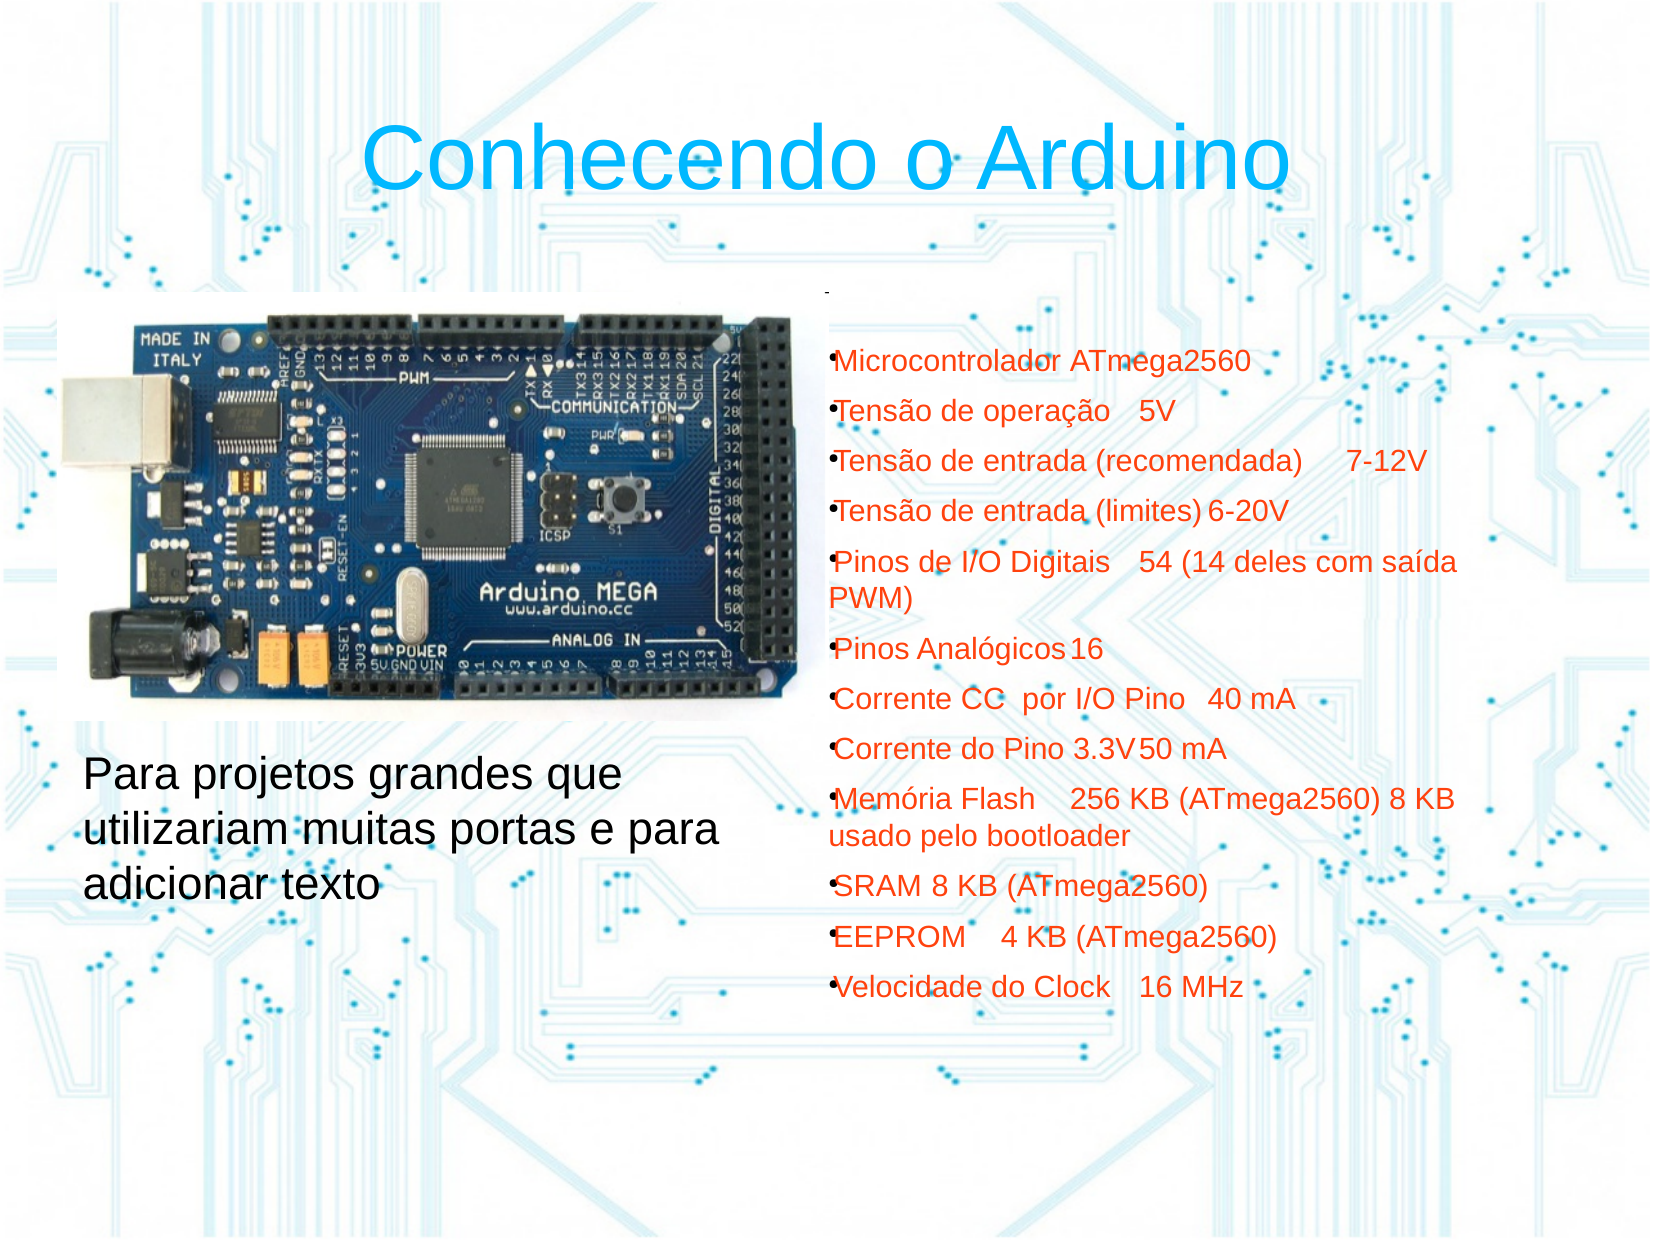

# Conhecendo o Arduino
Microcontrolador	ATmega2560
Tensão de operação	5V
Tensão de entrada (recomendada) 	7-12V
Tensão de entrada (limites)	6-20V
Pinos de I/O Digitais	54 (14 deles com saída PWM)
Pinos Analógicos	16
Corrente CC por I/O Pino	40 mA
Corrente do Pino 3.3V	50 mA
Memória Flash	256 KB (ATmega2560) 8 KB usado pelo bootloader
SRAM	8 KB (ATmega2560)
EEPROM	4 KB (ATmega2560)
Velocidade do Clock	16 MHz
Para projetos grandes que utilizariam muitas portas e para adicionar texto